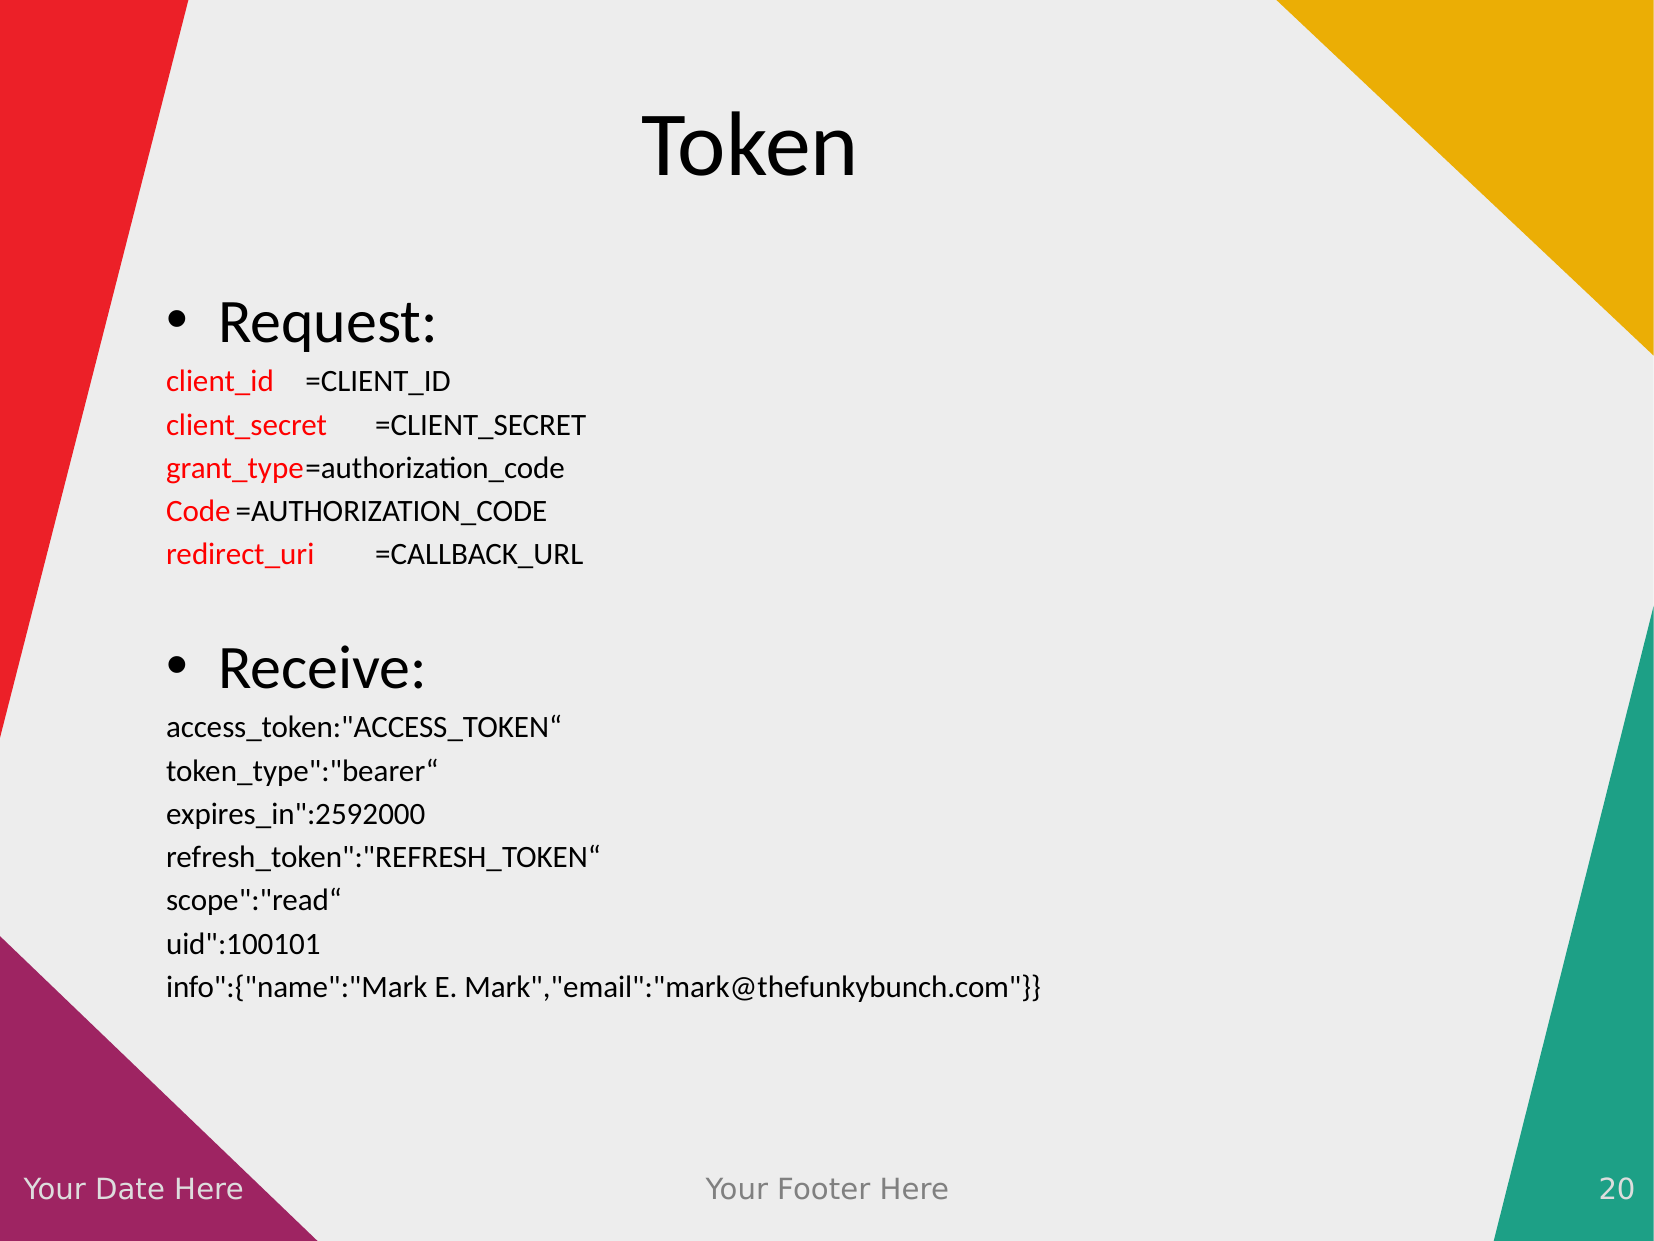

# Token
Request:
client_id		=CLIENT_ID
client_secret	=CLIENT_SECRET
grant_type		=authorization_code
Code		=AUTHORIZATION_CODE
redirect_uri		=CALLBACK_URL
Receive:
access_token:"ACCESS_TOKEN“
token_type":"bearer“
expires_in":2592000
refresh_token":"REFRESH_TOKEN“
scope":"read“
uid":100101
info":{"name":"Mark E. Mark","email":"mark@thefunkybunch.com"}}
Your Date Here
Your Footer Here
20